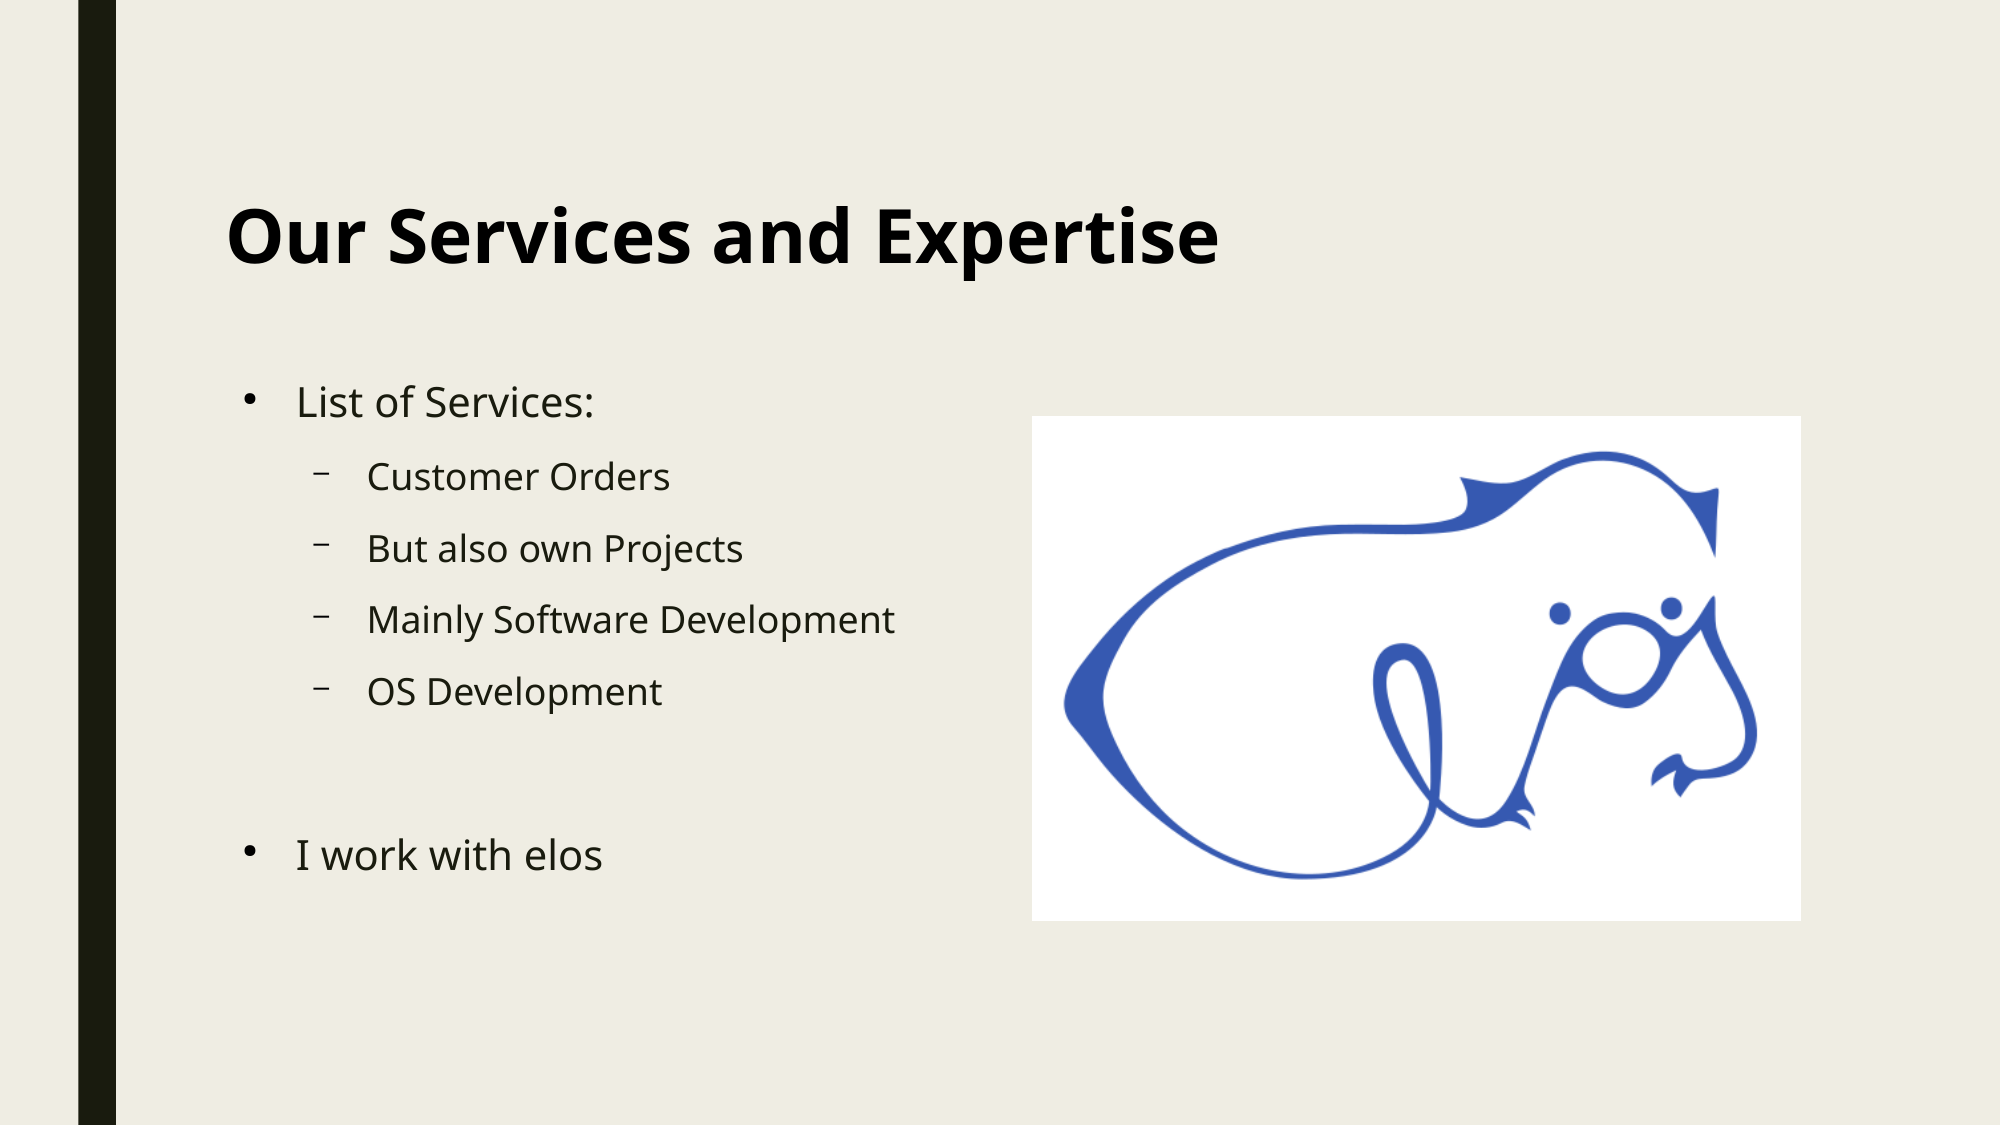

# Our Services and Expertise
List of Services:
Customer Orders
But also own Projects
Mainly Software Development
OS Development
I work with elos